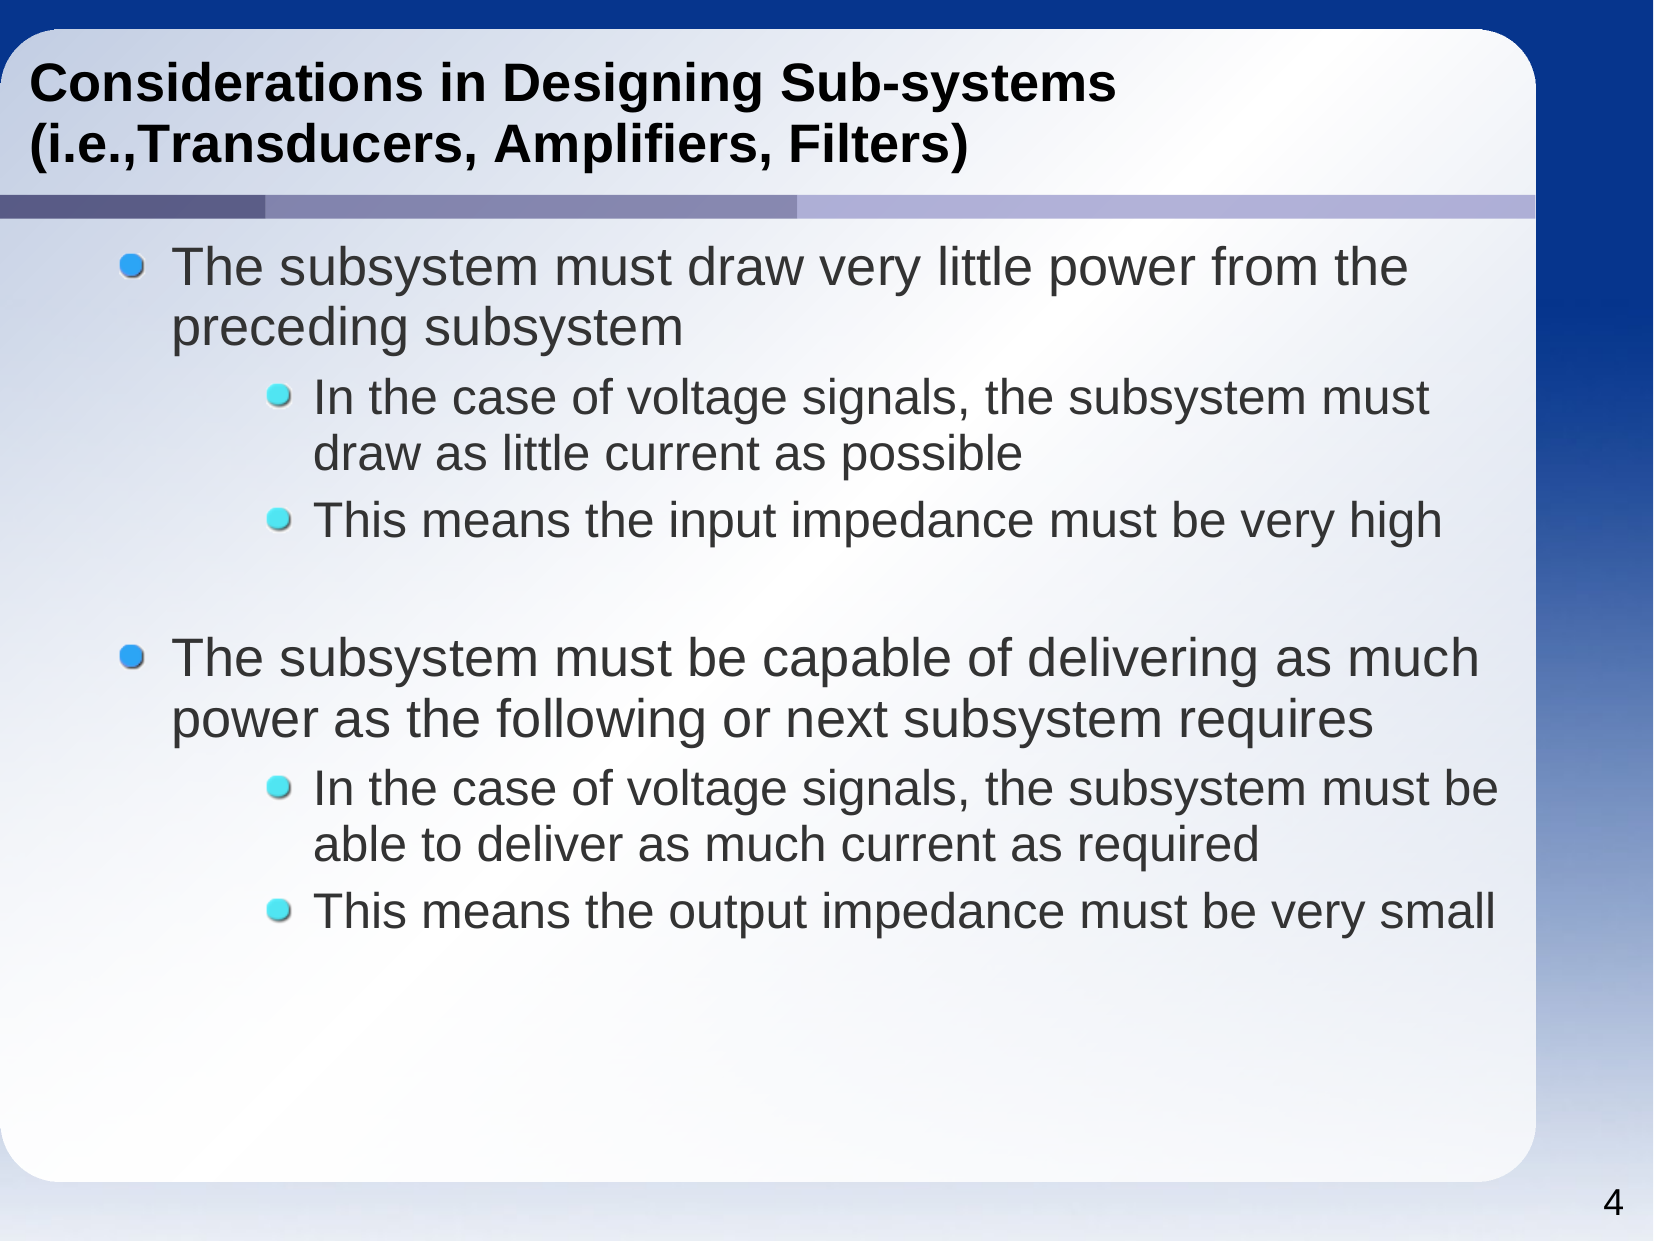

# Considerations in Designing Sub-systems (i.e.,Transducers, Amplifiers, Filters)
The subsystem must draw very little power from the preceding subsystem
In the case of voltage signals, the subsystem must draw as little current as possible
This means the input impedance must be very high
The subsystem must be capable of delivering as much power as the following or next subsystem requires
In the case of voltage signals, the subsystem must be able to deliver as much current as required
This means the output impedance must be very small
4